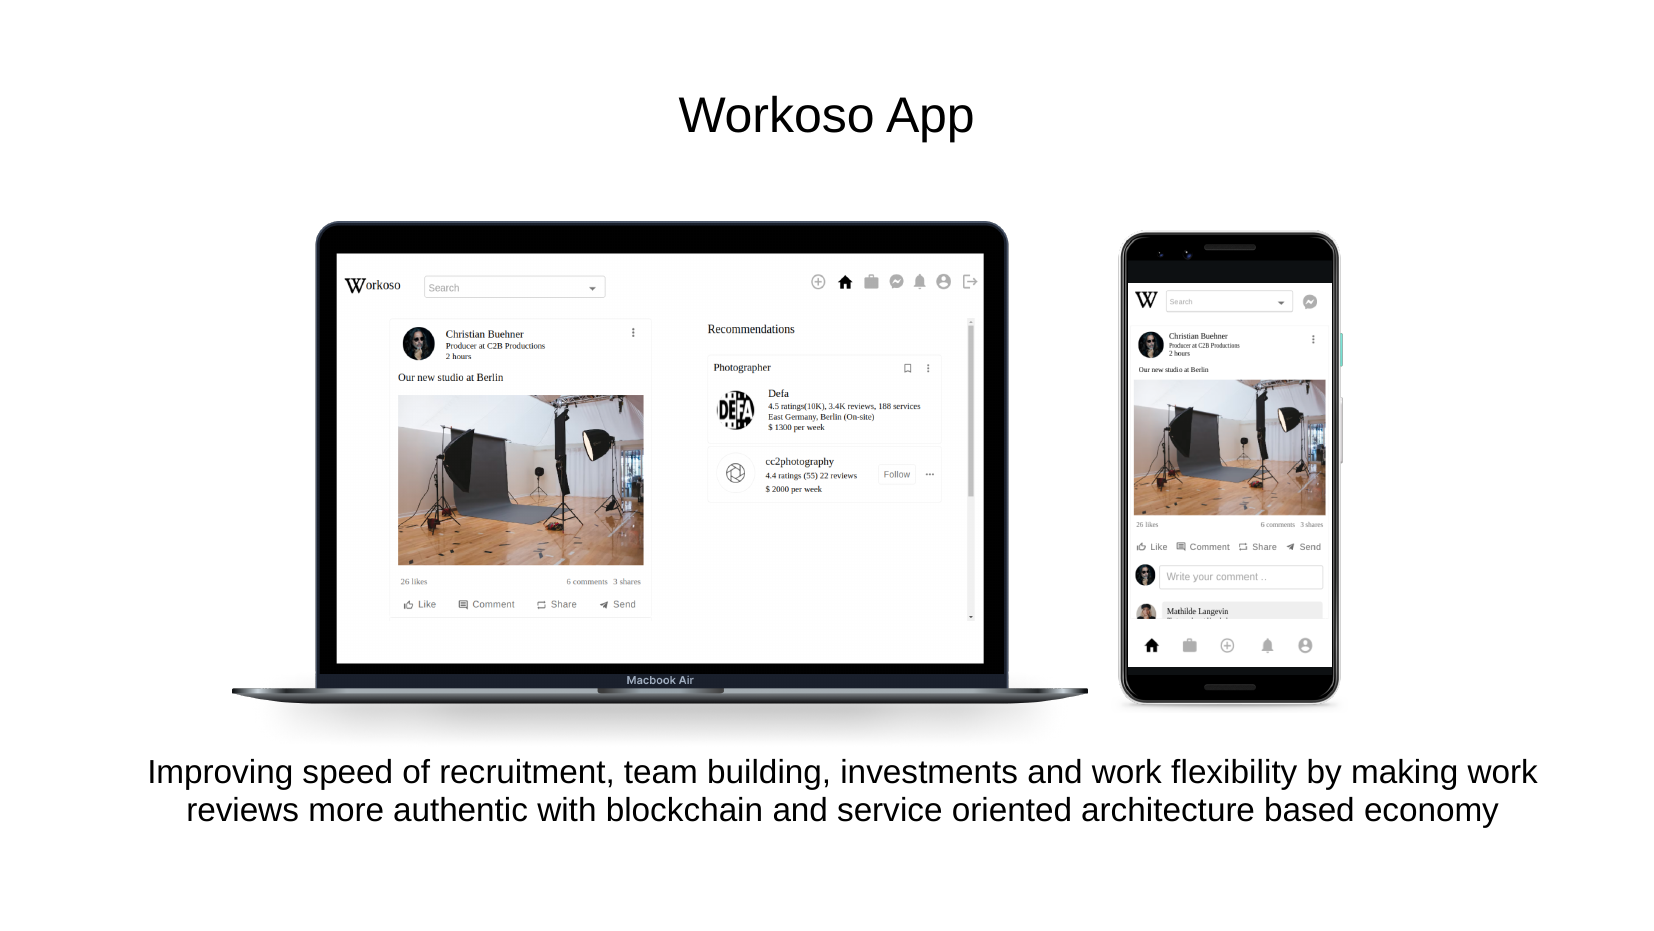

# Workoso App
Improving speed of recruitment, team building, investments and work flexibility by making work reviews more authentic with blockchain and service oriented architecture based economy